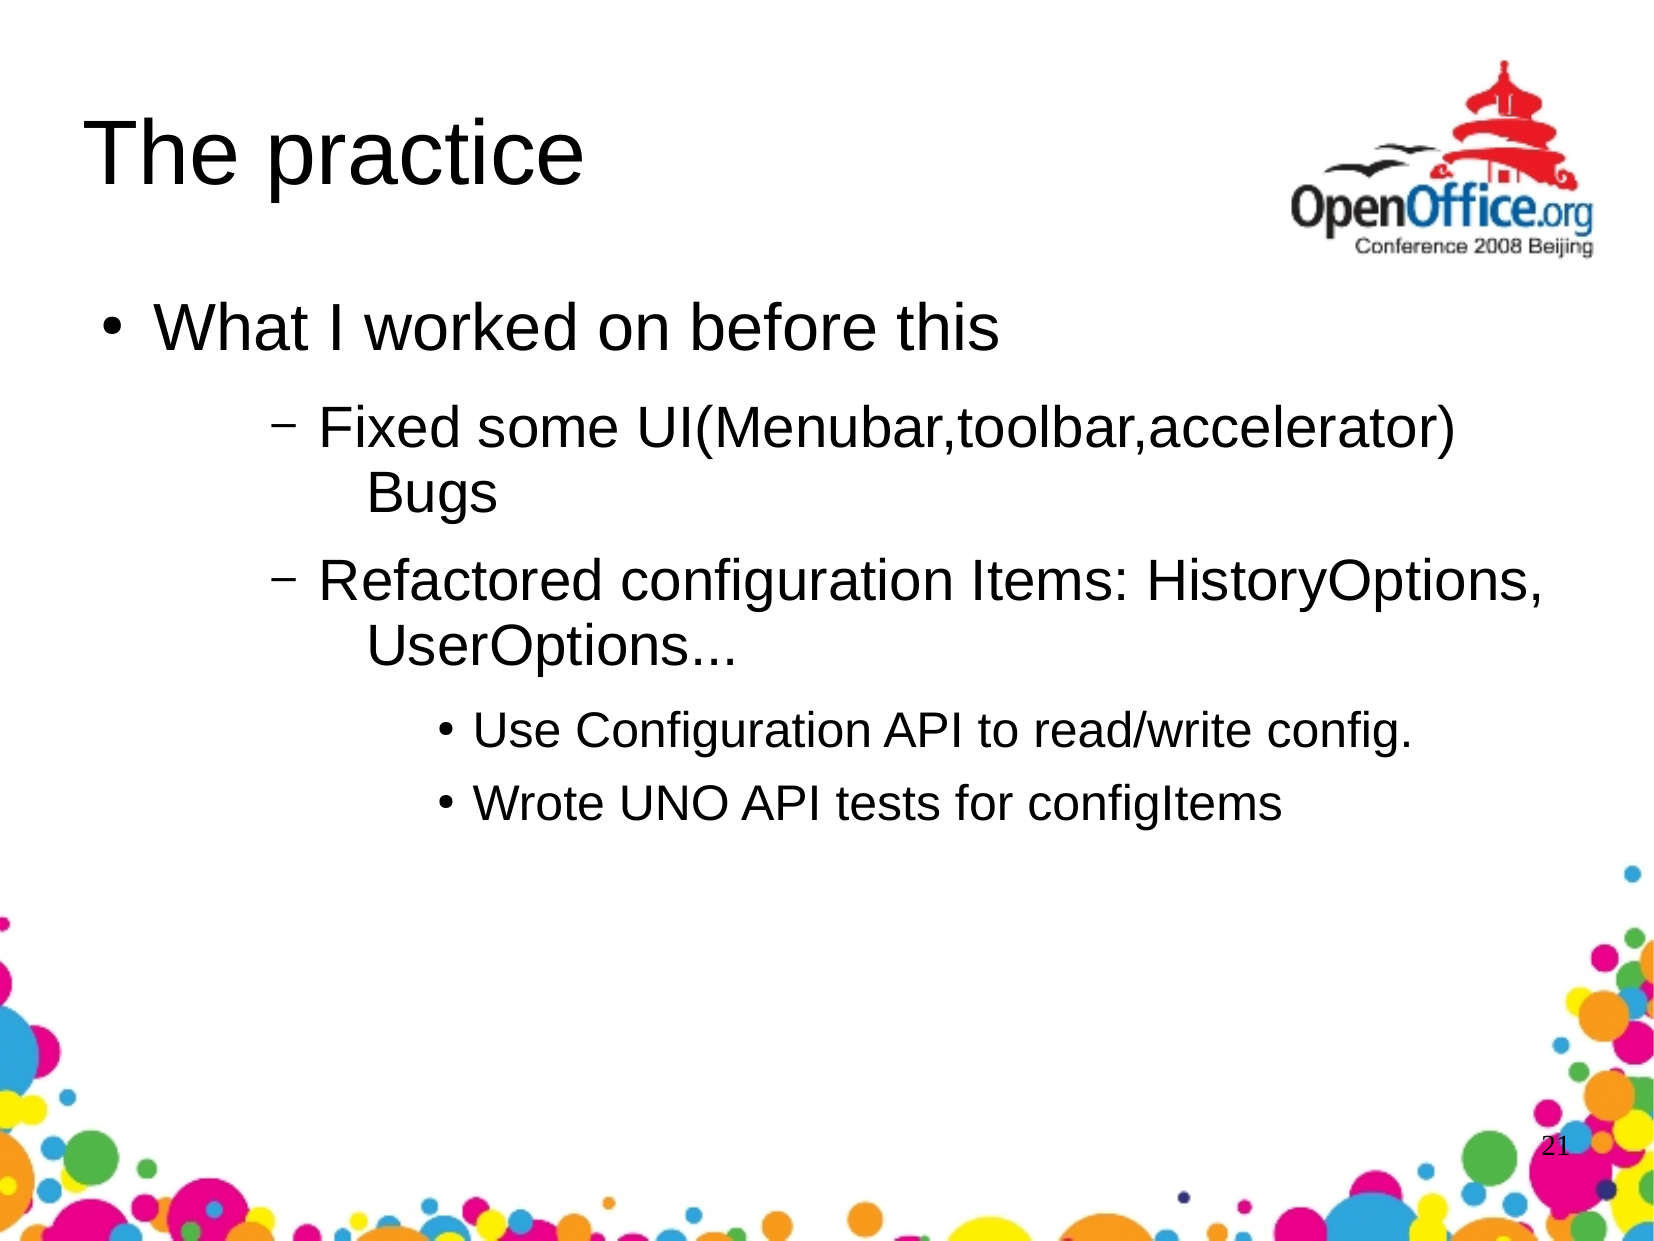

# The practice
What I worked on before this
Fixed some UI(Menubar,toolbar,accelerator) Bugs
Refactored configuration Items: HistoryOptions, UserOptions...
Use Configuration API to read/write config.
Wrote UNO API tests for configItems
21